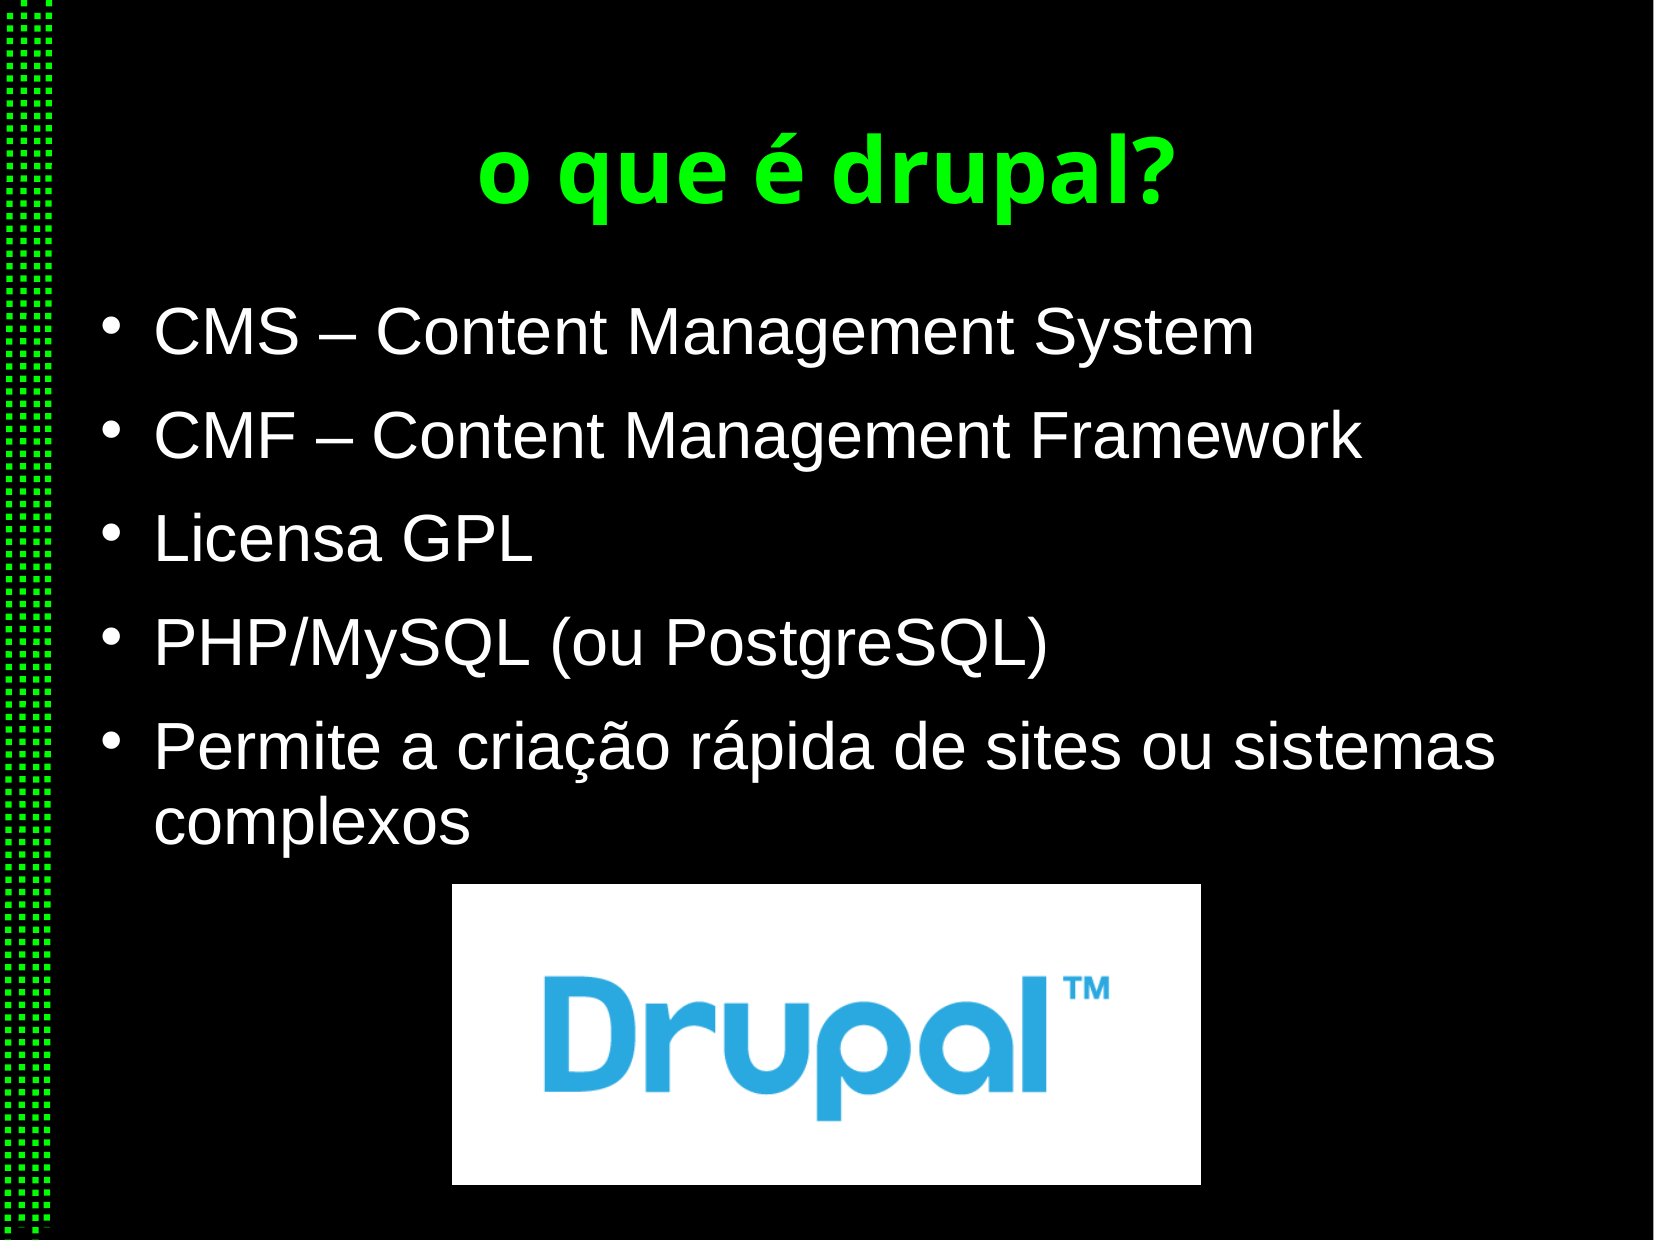

# o que é drupal?
CMS – Content Management System
CMF – Content Management Framework
Licensa GPL
PHP/MySQL (ou PostgreSQL)
Permite a criação rápida de sites ou sistemas complexos